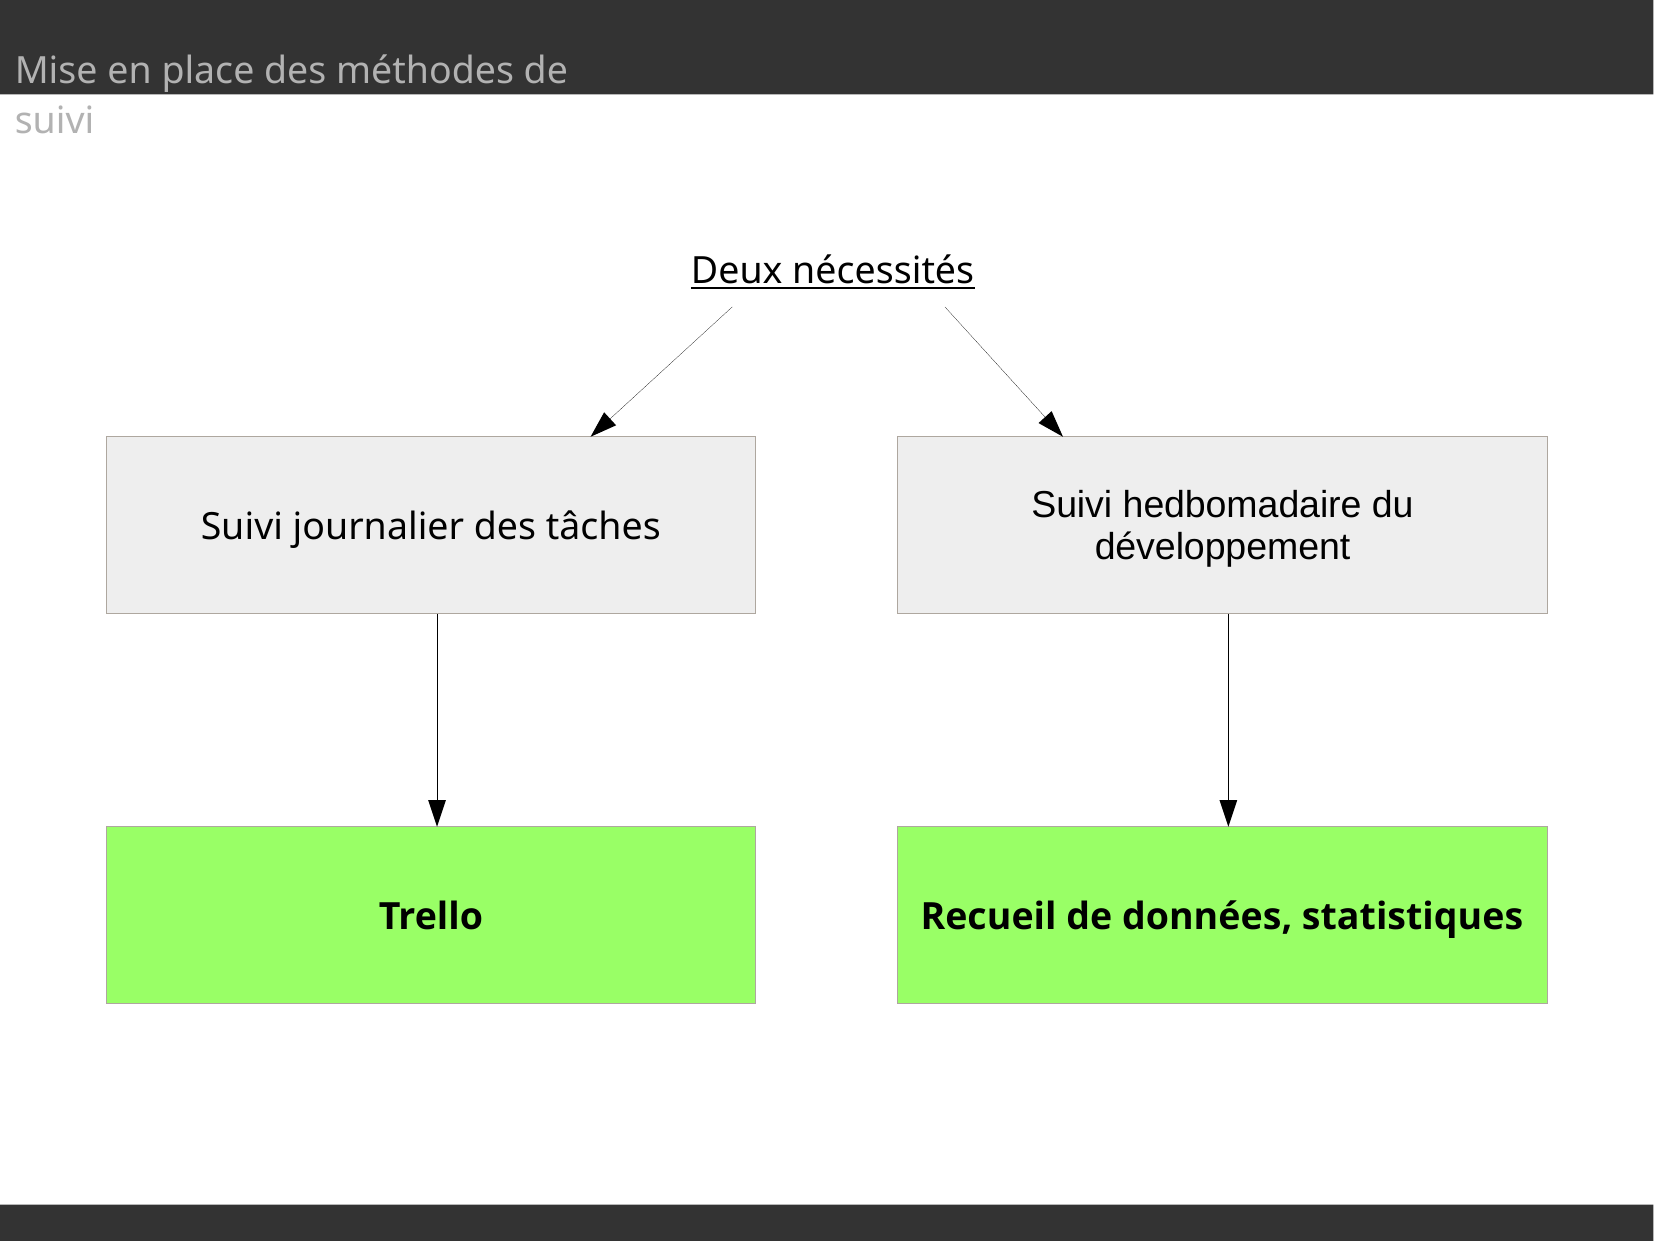

Mise en place des méthodes de suivi
Deux nécessités
Suivi journalier des tâches
Suivi hedbomadaire du
développement
Trello
Recueil de données, statistiques